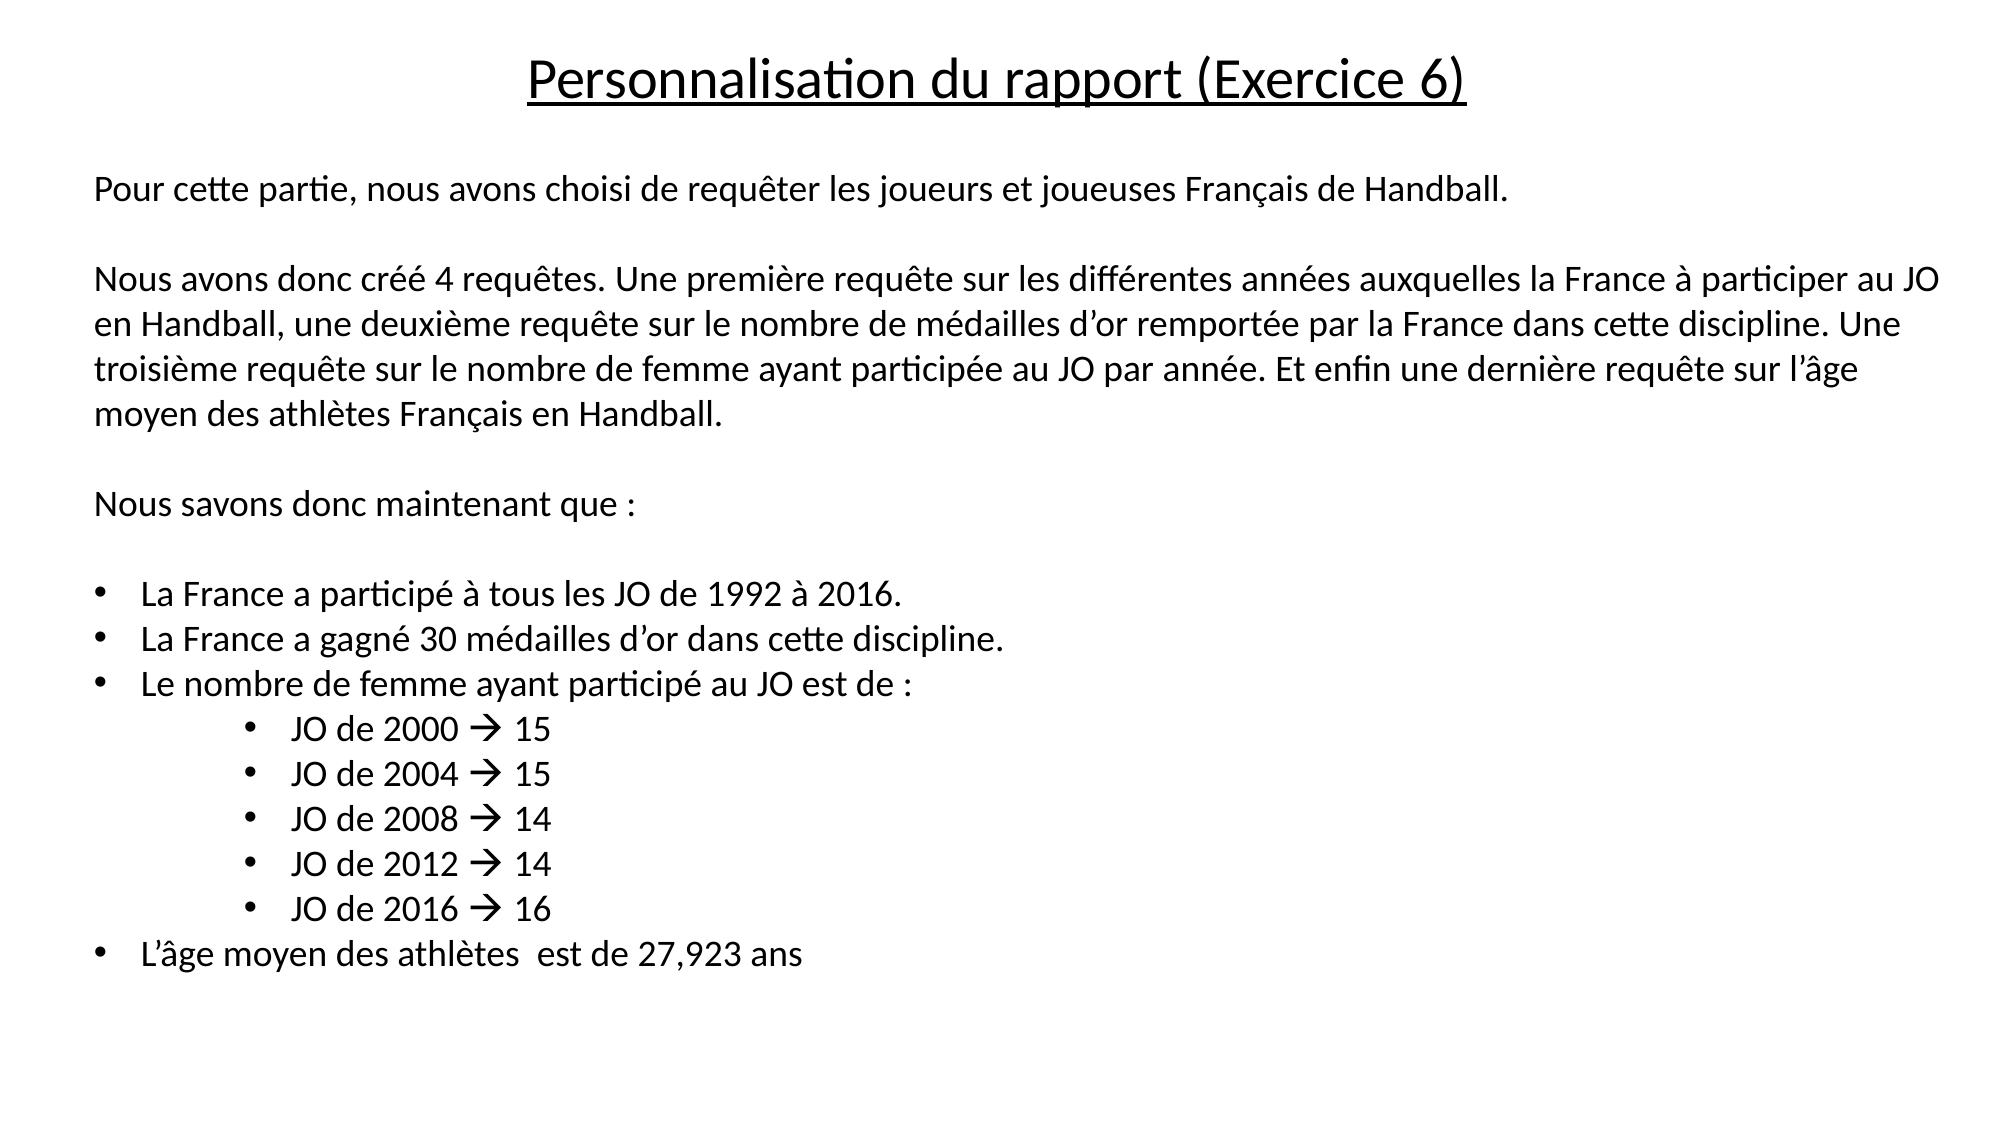

Personnalisation du rapport (Exercice 6)
Pour cette partie, nous avons choisi de requêter les joueurs et joueuses Français de Handball.
Nous avons donc créé 4 requêtes. Une première requête sur les différentes années auxquelles la France à participer au JO en Handball, une deuxième requête sur le nombre de médailles d’or remportée par la France dans cette discipline. Une troisième requête sur le nombre de femme ayant participée au JO par année. Et enfin une dernière requête sur l’âge moyen des athlètes Français en Handball.
Nous savons donc maintenant que :
La France a participé à tous les JO de 1992 à 2016.
La France a gagné 30 médailles d’or dans cette discipline.
Le nombre de femme ayant participé au JO est de :
JO de 2000  15
JO de 2004  15
JO de 2008  14
JO de 2012  14
JO de 2016  16
L’âge moyen des athlètes est de 27,923 ans